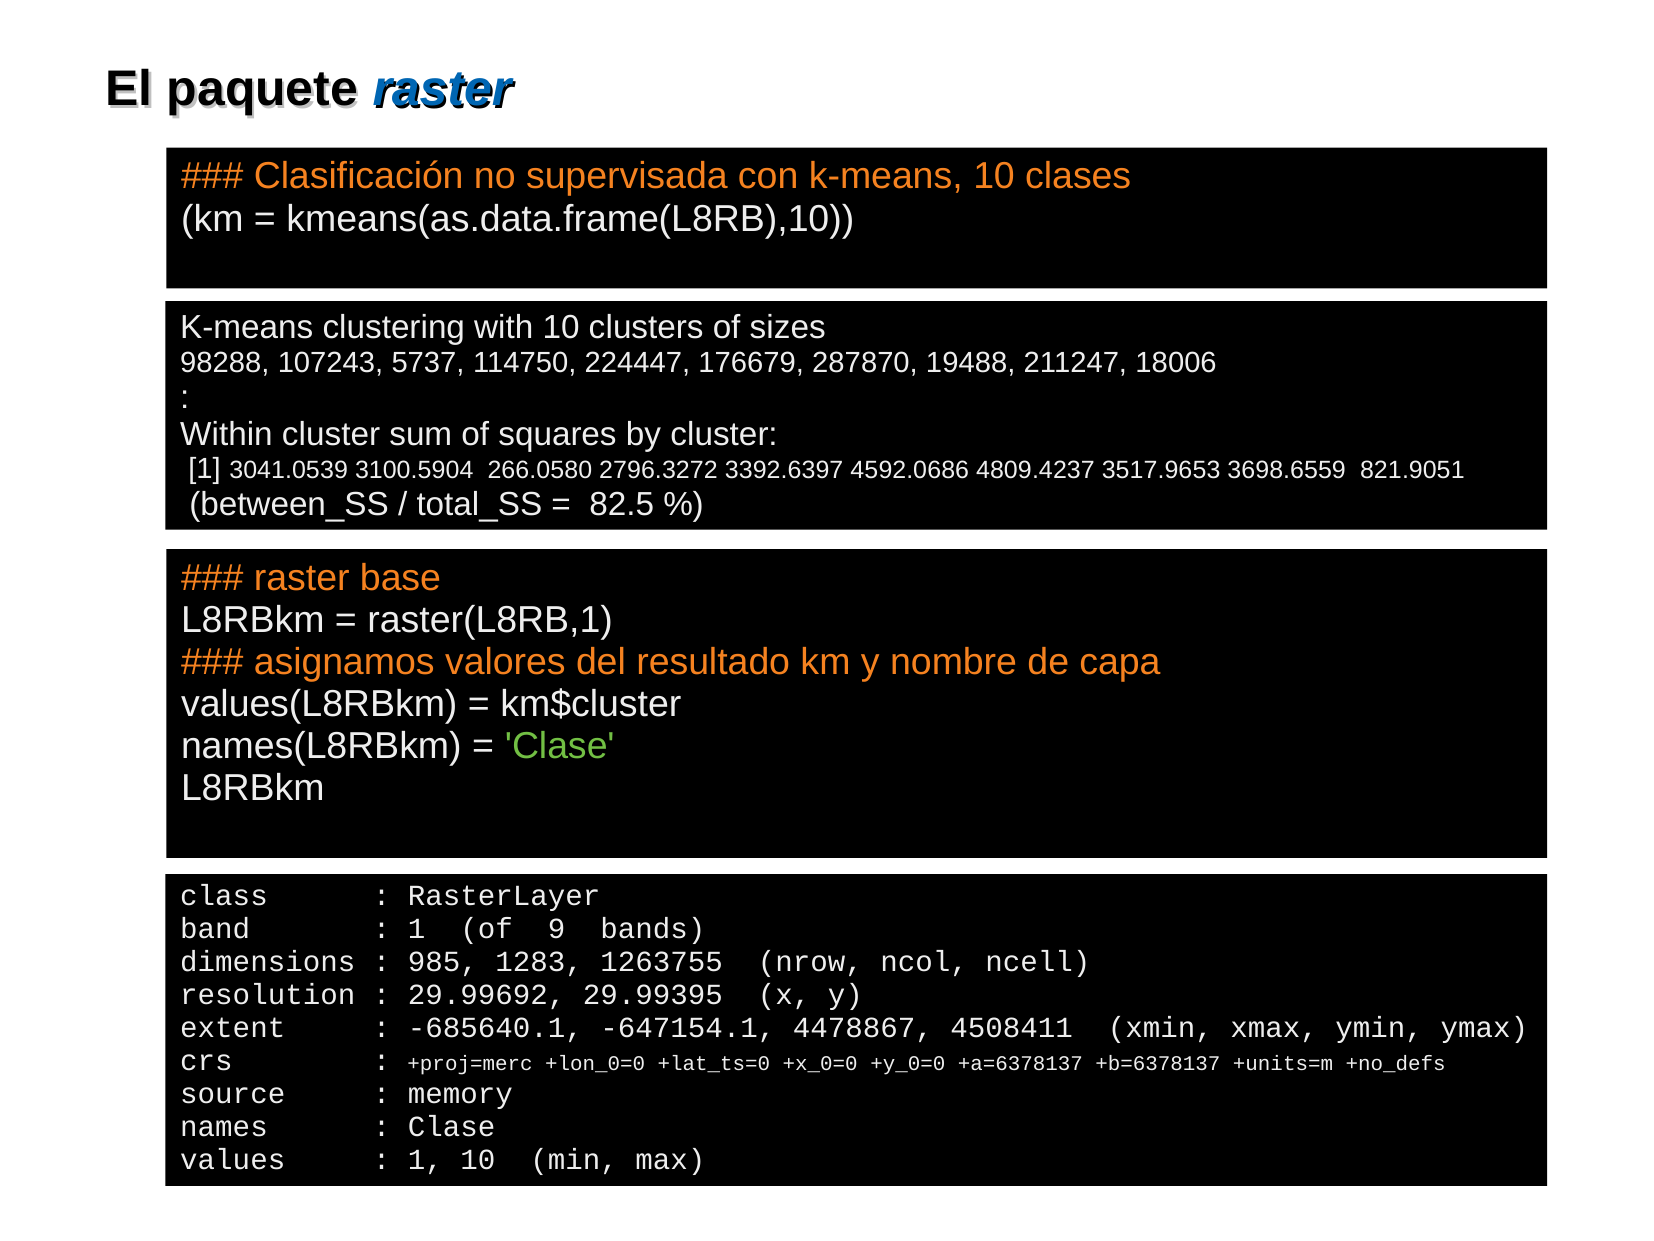

El paquete raster
### Clasificación no supervisada con k-means, 10 clases
(km = kmeans(as.data.frame(L8RB),10))
K-means clustering with 10 clusters of sizes
98288, 107243, 5737, 114750, 224447, 176679, 287870, 19488, 211247, 18006
:
Within cluster sum of squares by cluster:
 [1] 3041.0539 3100.5904 266.0580 2796.3272 3392.6397 4592.0686 4809.4237 3517.9653 3698.6559 821.9051
 (between_SS / total_SS = 82.5 %)
### raster base
L8RBkm = raster(L8RB,1)
### asignamos valores del resultado km y nombre de capa
values(L8RBkm) = km$cluster
names(L8RBkm) = 'Clase'
L8RBkm
class : RasterLayer
band : 1 (of 9 bands)
dimensions : 985, 1283, 1263755 (nrow, ncol, ncell)
resolution : 29.99692, 29.99395 (x, y)
extent : -685640.1, -647154.1, 4478867, 4508411 (xmin, xmax, ymin, ymax)
crs : +proj=merc +lon_0=0 +lat_ts=0 +x_0=0 +y_0=0 +a=6378137 +b=6378137 +units=m +no_defs
source : memory
names : Clase
values : 1, 10 (min, max)